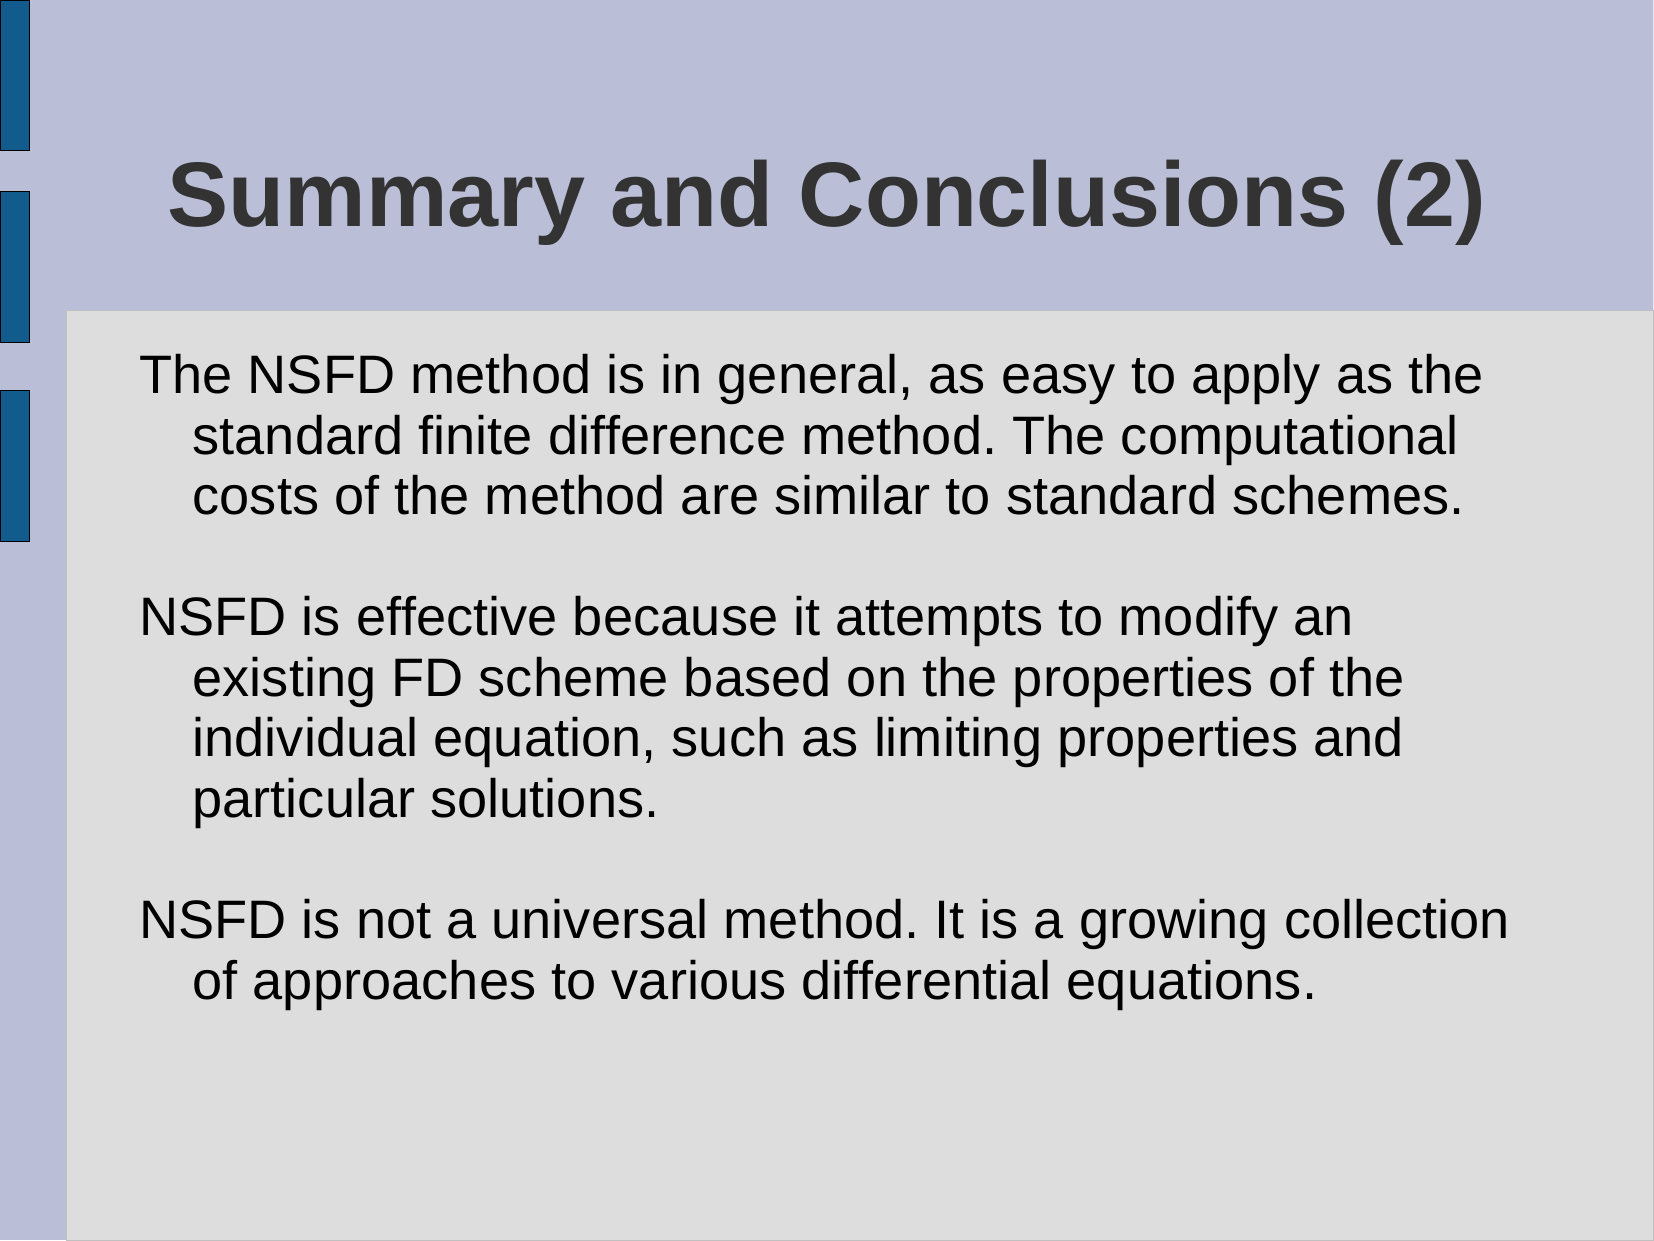

# Summary and Conclusions (2)
The NSFD method is in general, as easy to apply as the standard finite difference method. The computational costs of the method are similar to standard schemes.
NSFD is effective because it attempts to modify an existing FD scheme based on the properties of the individual equation, such as limiting properties and particular solutions.
NSFD is not a universal method. It is a growing collection of approaches to various differential equations.